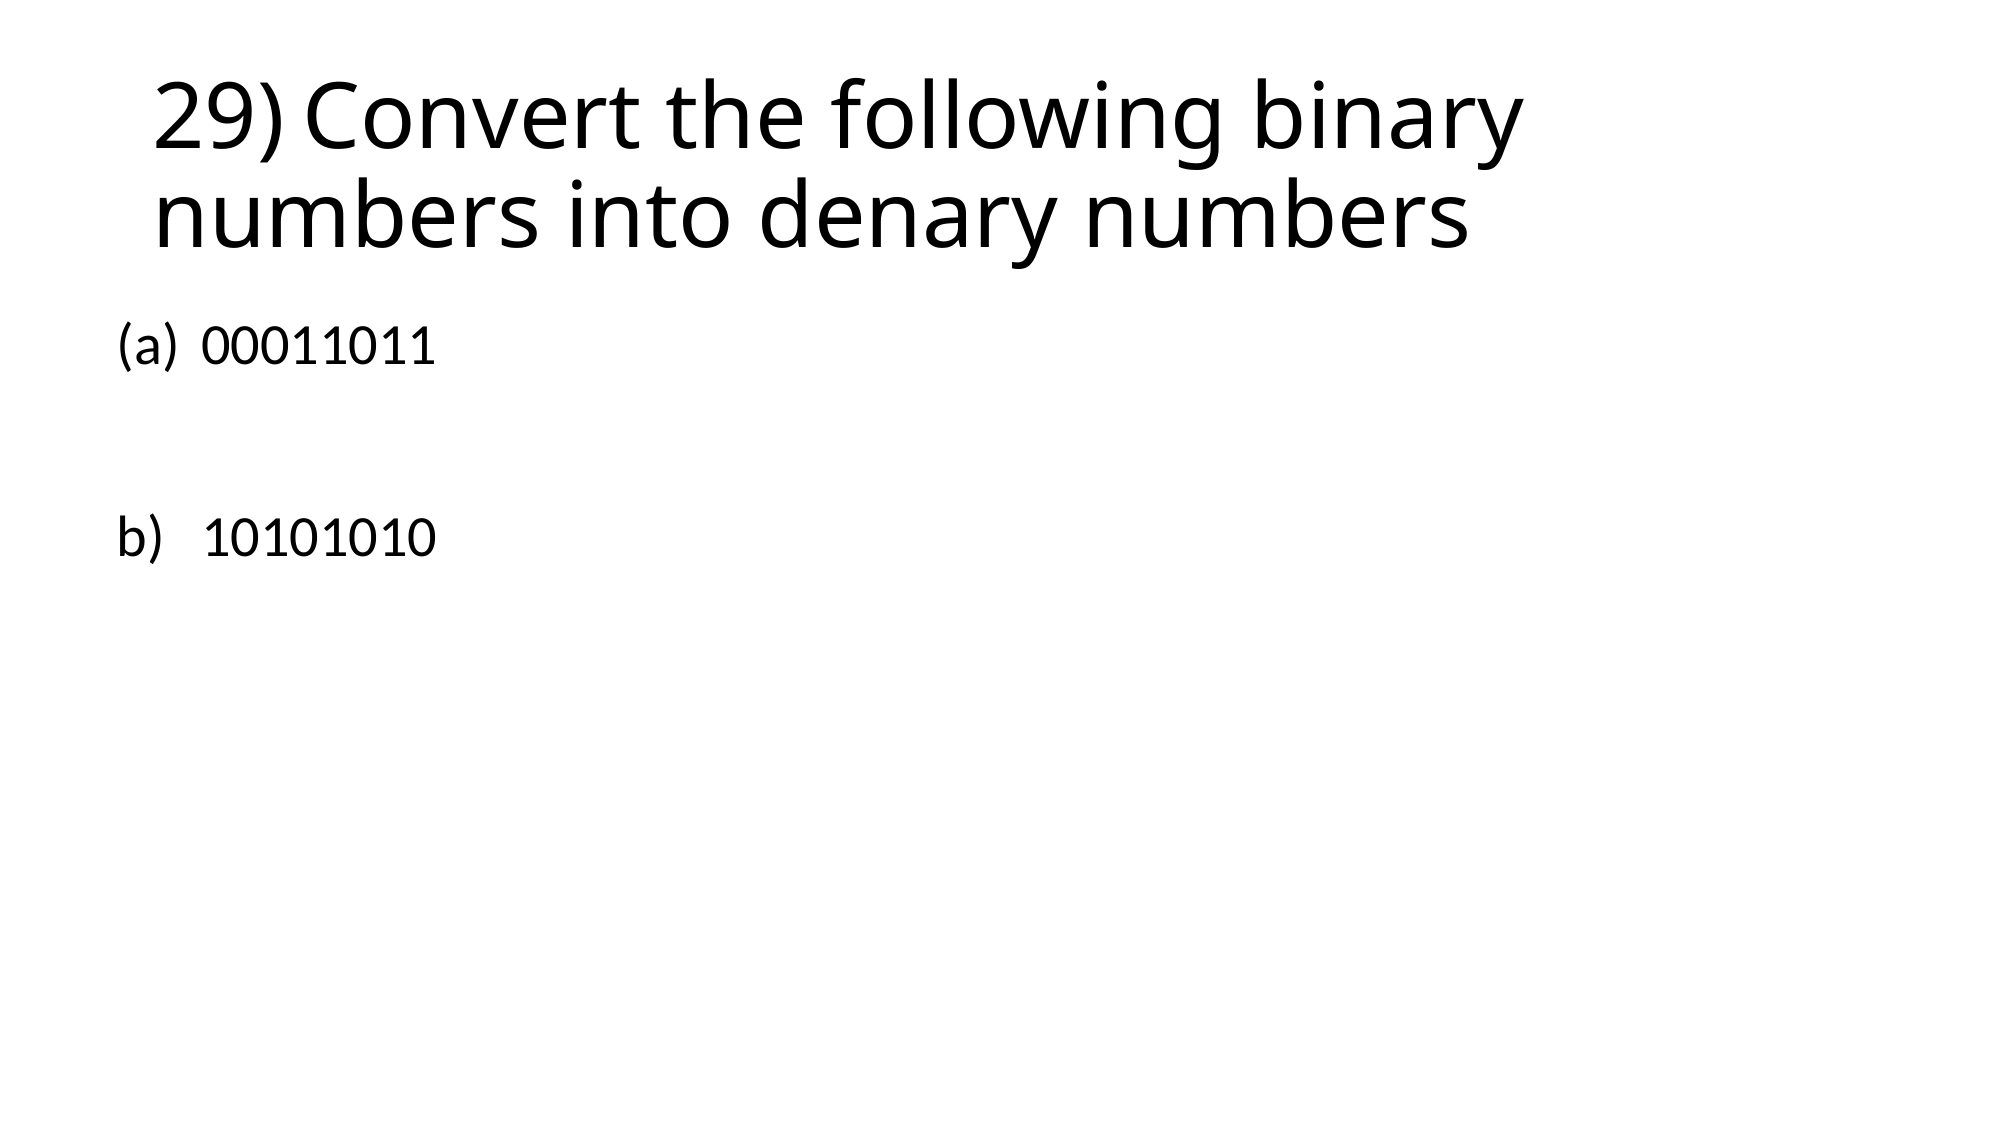

# 29)	Convert the following binary numbers into denary numbers
00011011
10101010